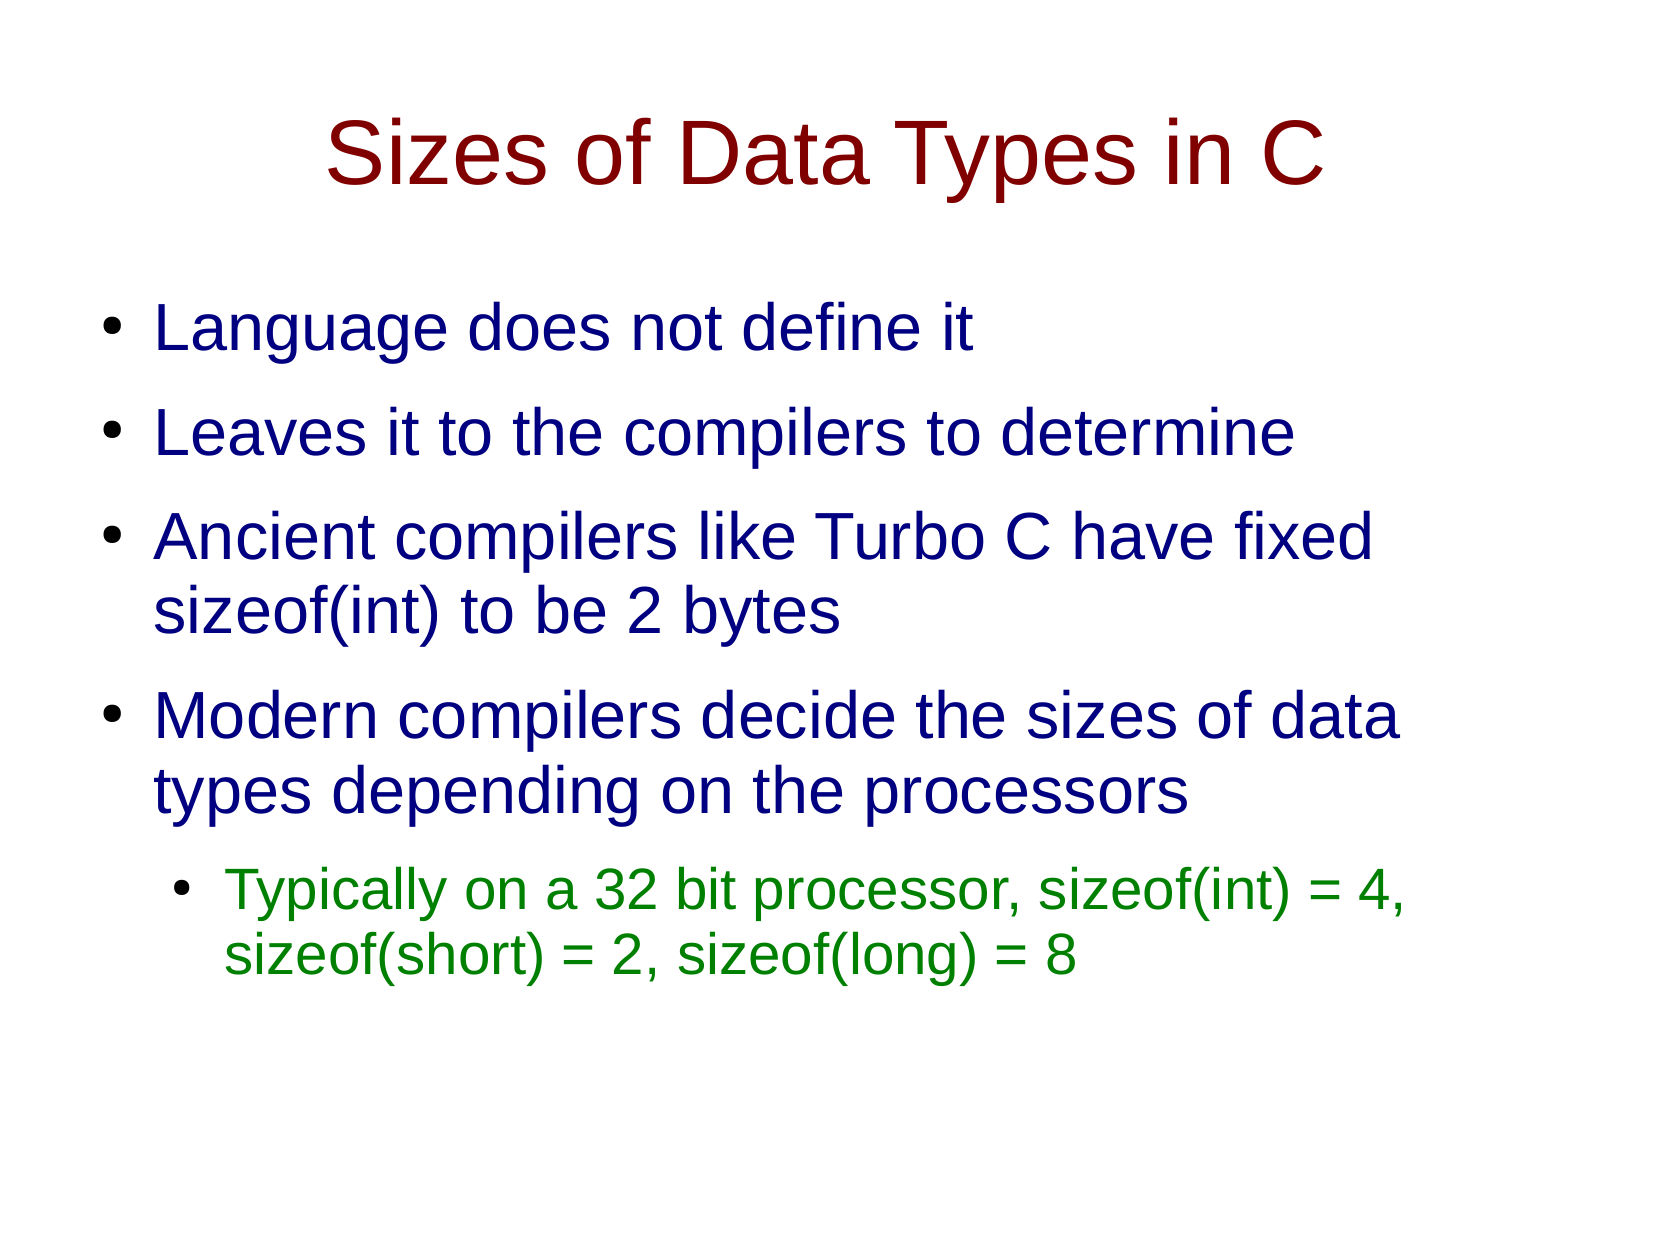

# Sizes of Data Types in C
Language does not define it
Leaves it to the compilers to determine
Ancient compilers like Turbo C have fixed sizeof(int) to be 2 bytes
Modern compilers decide the sizes of data types depending on the processors
Typically on a 32 bit processor, sizeof(int) = 4, sizeof(short) = 2, sizeof(long) = 8